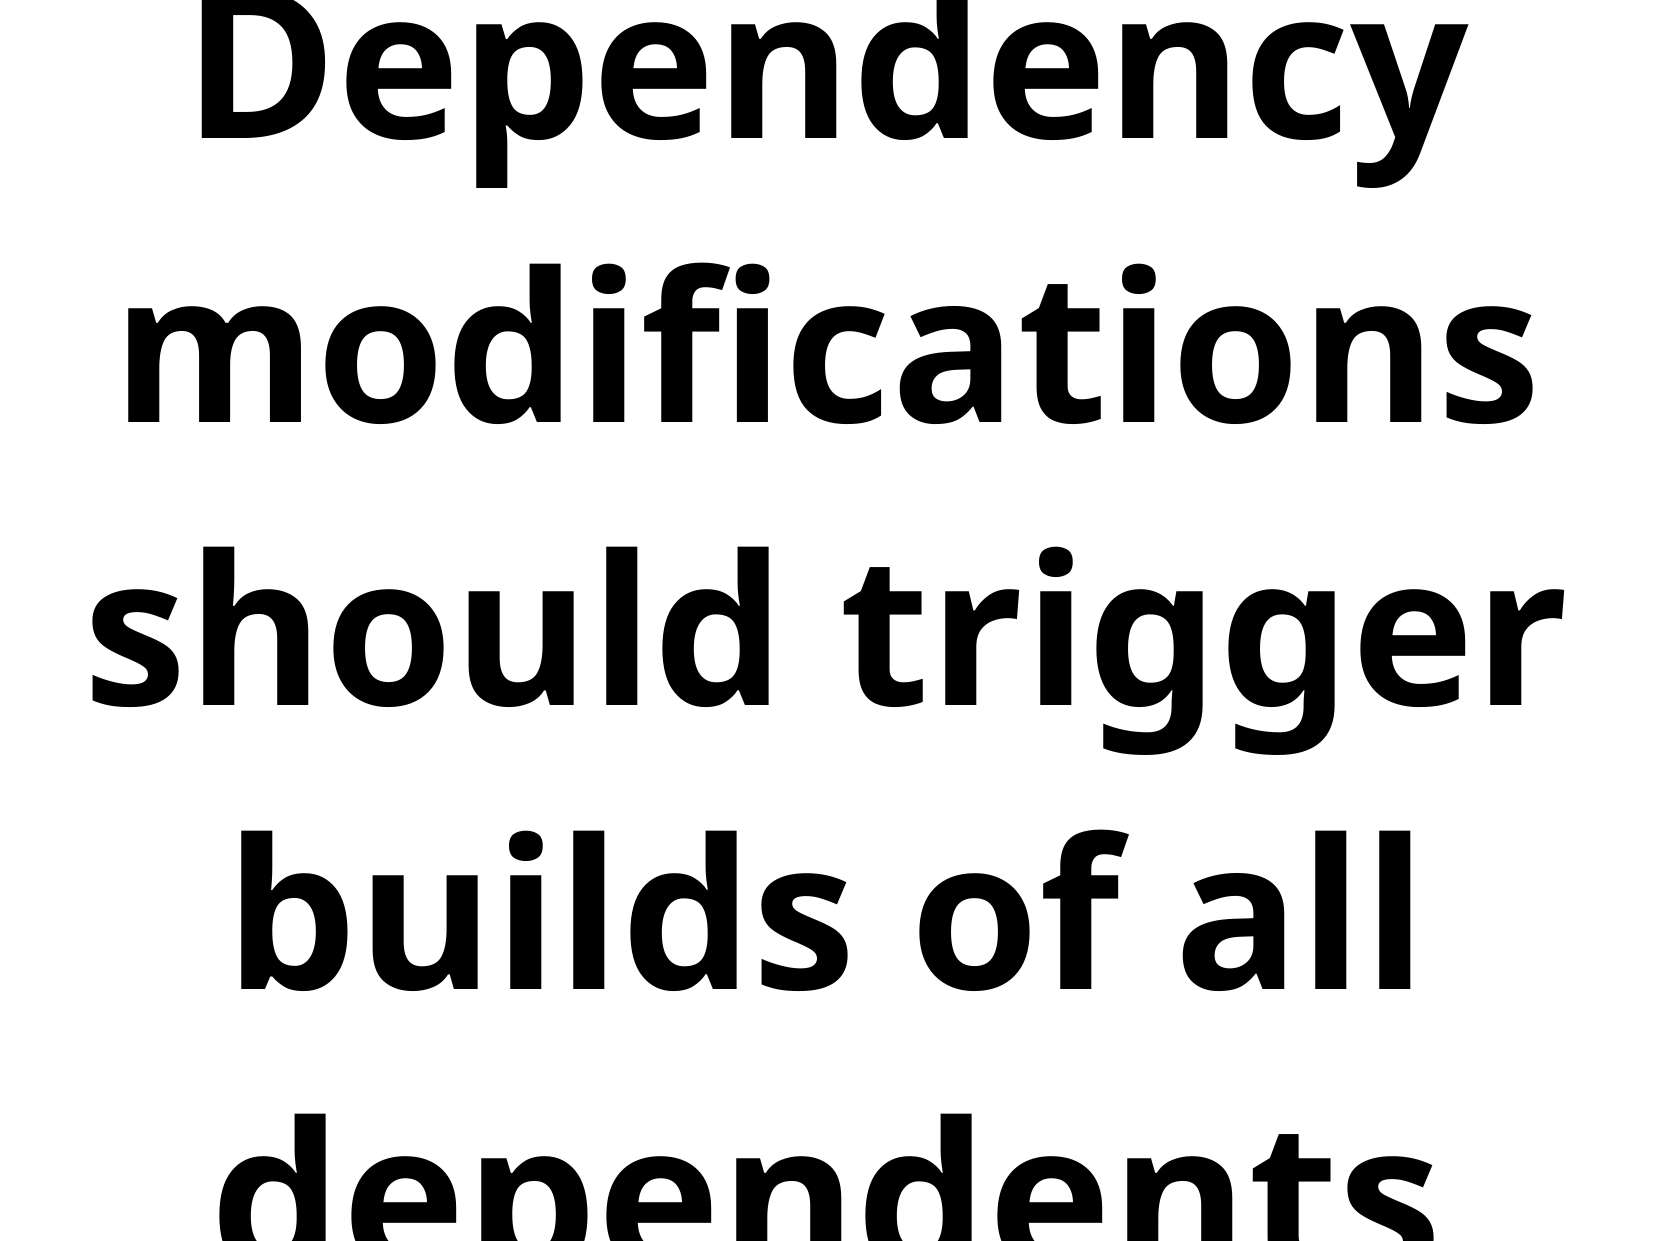

# Dependency modifications should trigger builds of all dependents